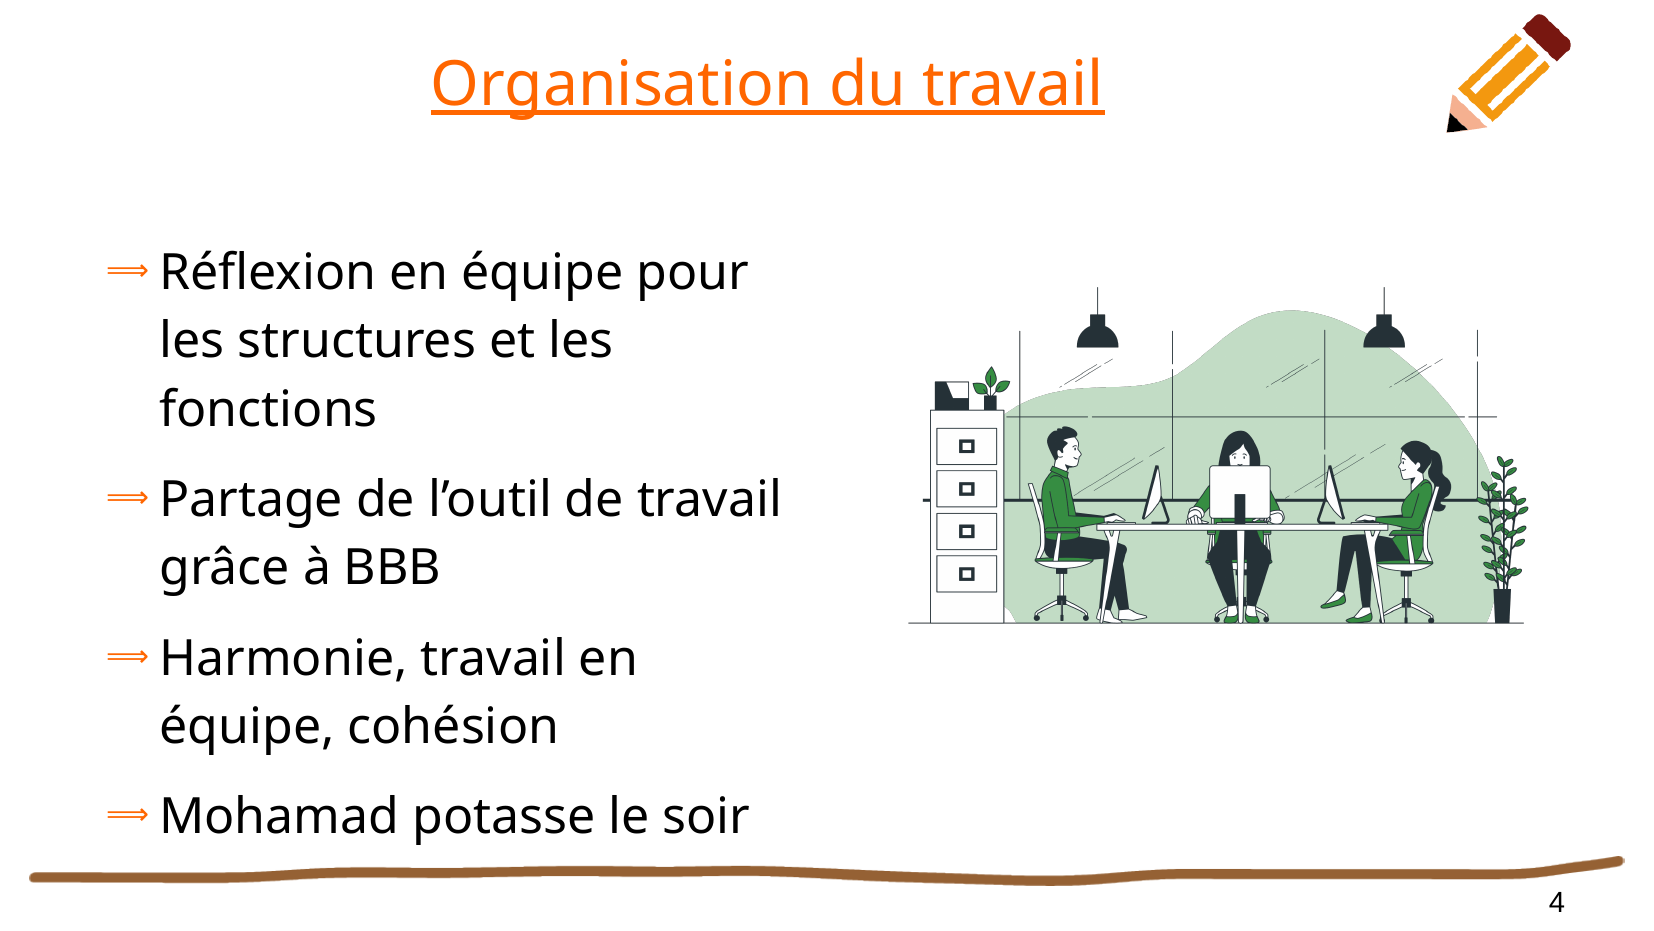

# Organisation du travail
Réflexion en équipe pour les structures et les fonctions
Partage de l’outil de travail grâce à BBB
Harmonie, travail en équipe, cohésion
Mohamad potasse le soir
4